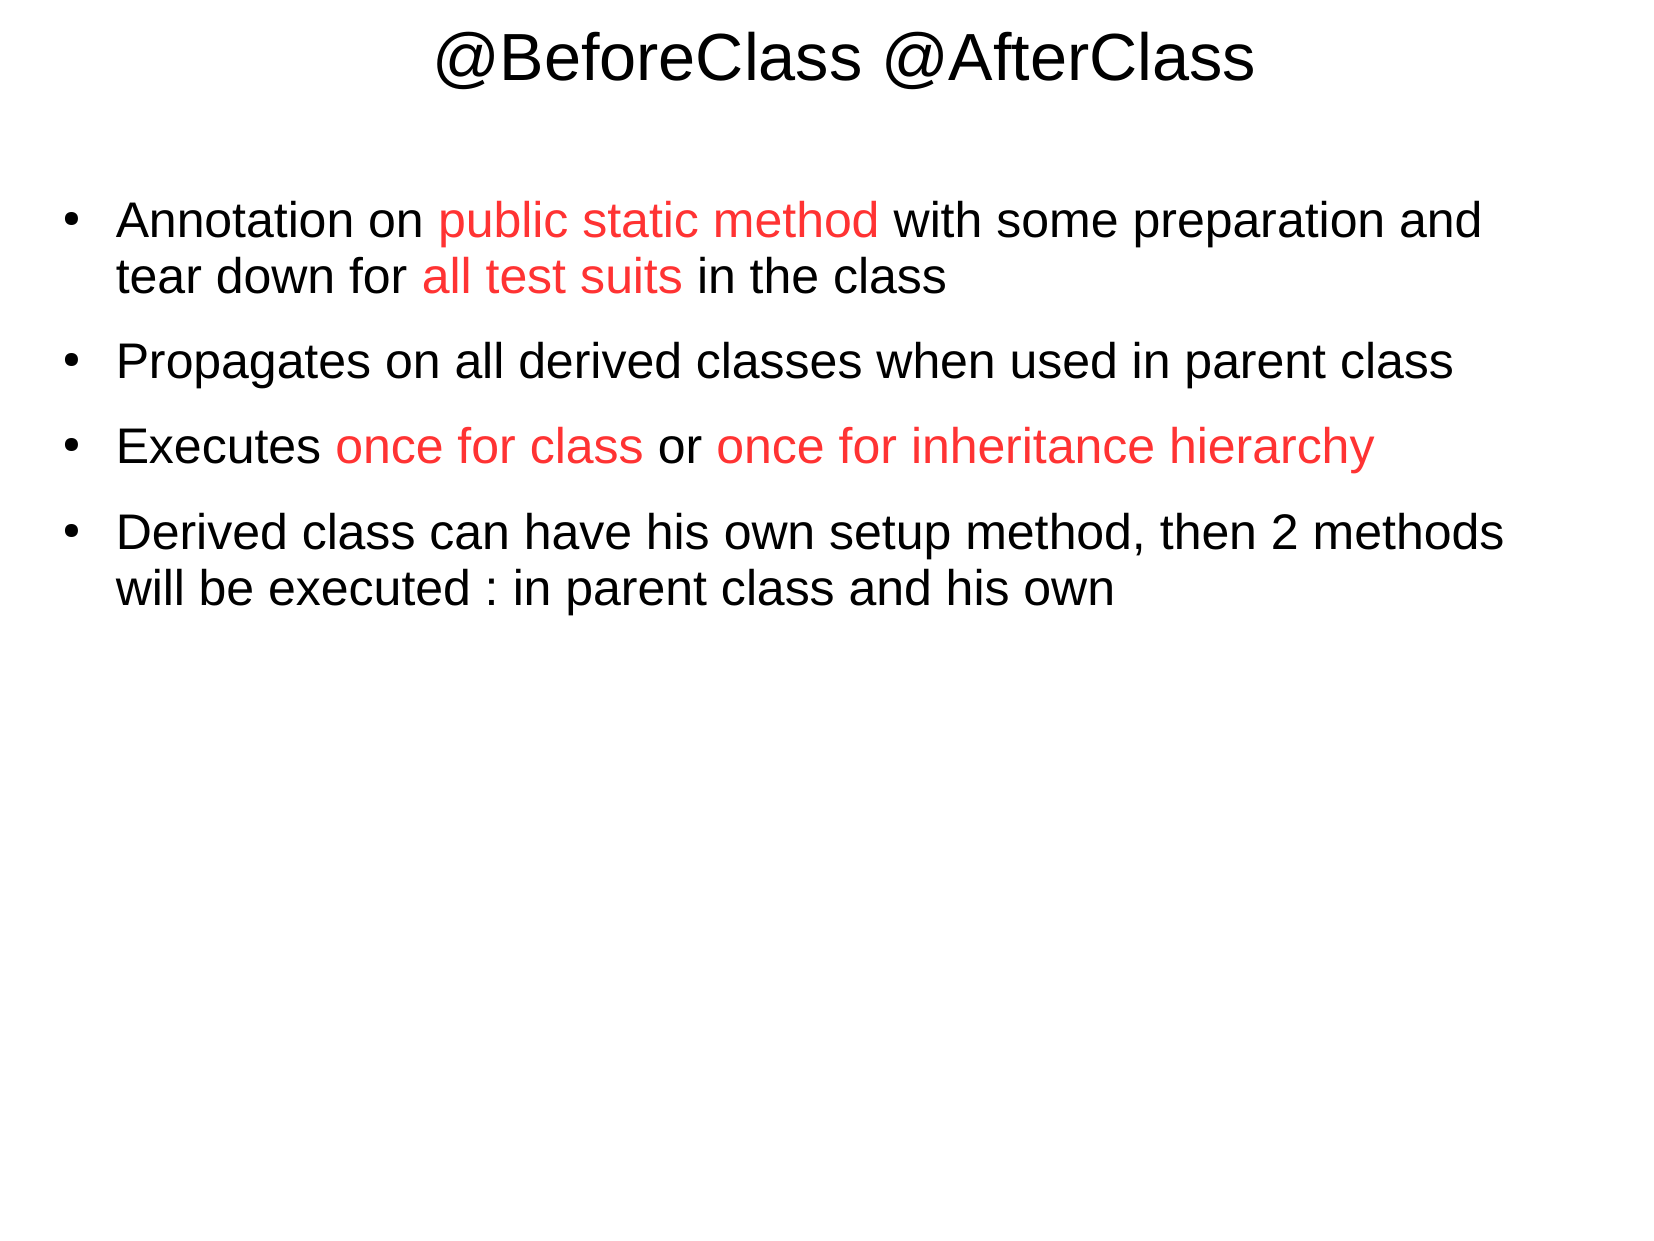

# @BeforeClass @AfterClass
Annotation on public static method with some preparation and tear down for all test suits in the class
Propagates on all derived classes when used in parent class
Executes once for class or once for inheritance hierarchy
Derived class can have his own setup method, then 2 methods will be executed : in parent class and his own